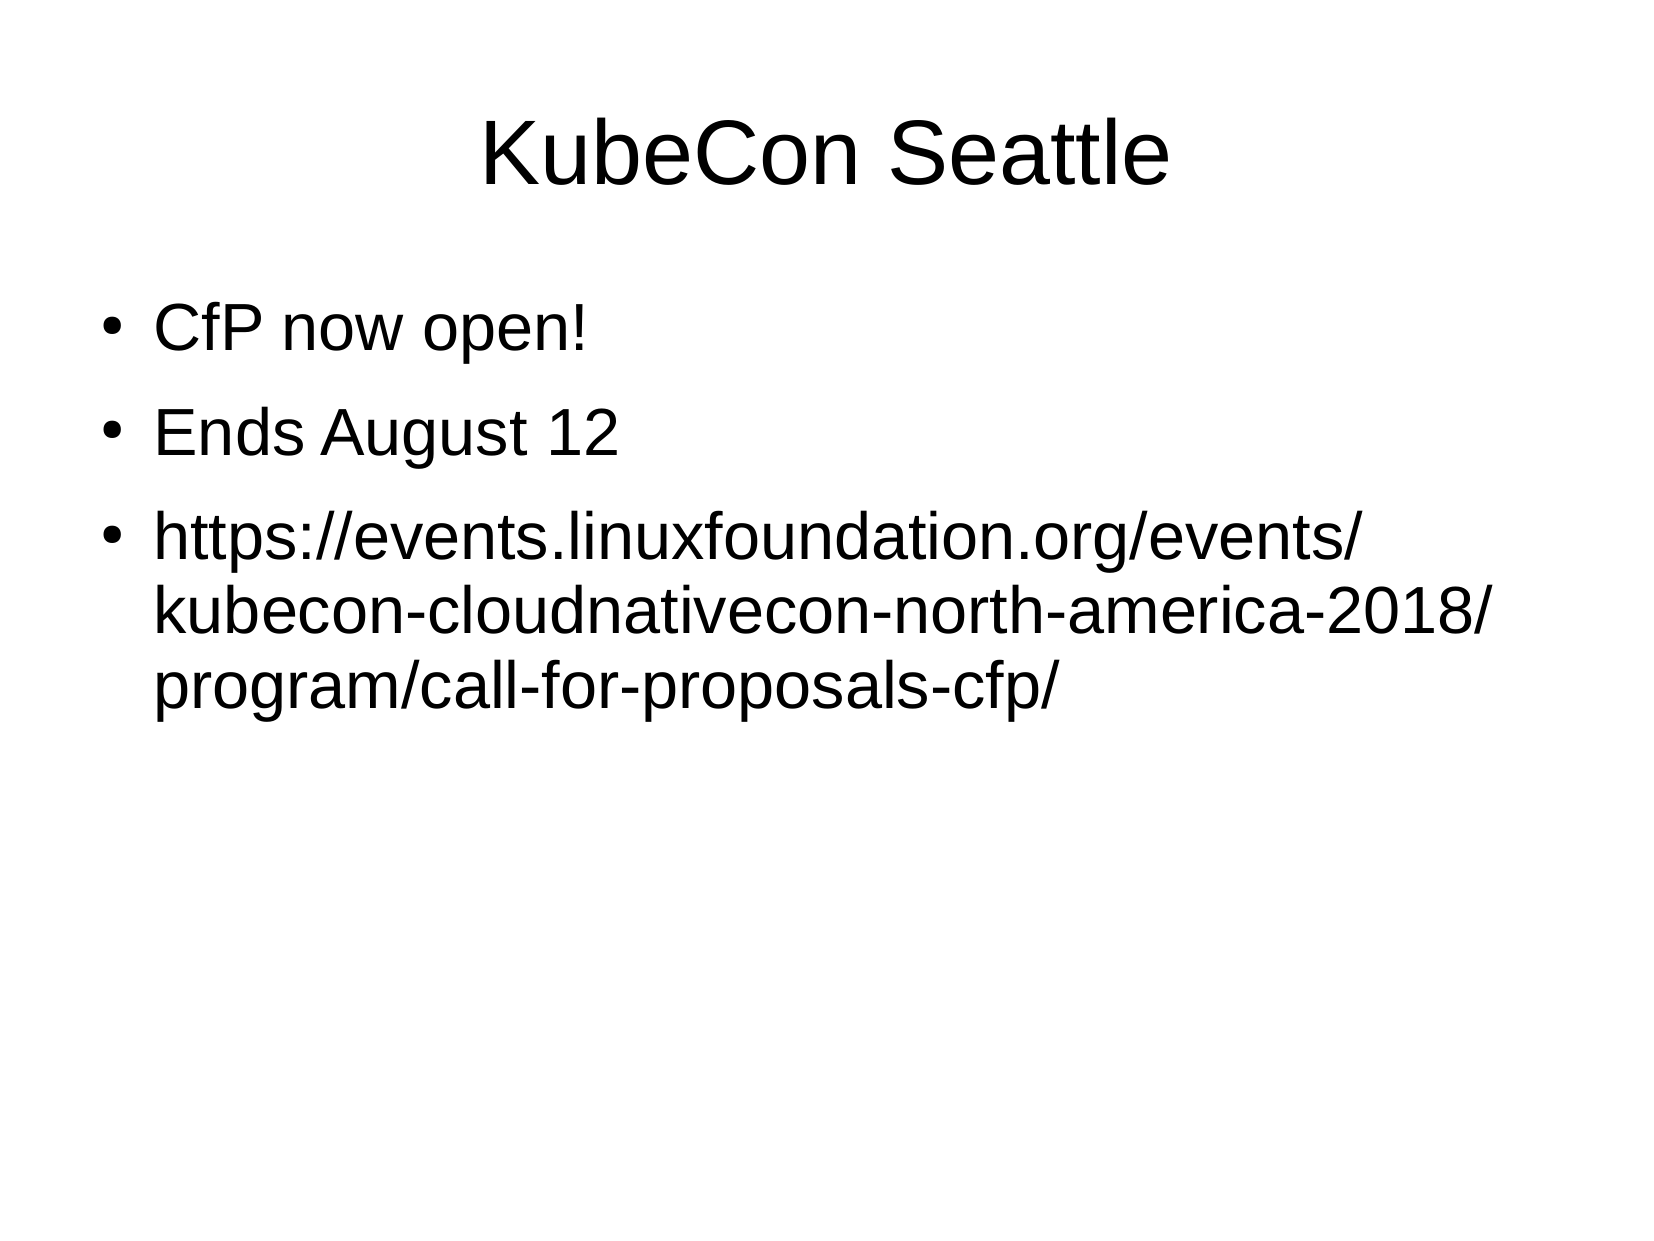

# KubeCon Seattle
CfP now open!
Ends August 12
https://events.linuxfoundation.org/events/
kubecon-cloudnativecon-north-america-2018/program/call-for-proposals-cfp/